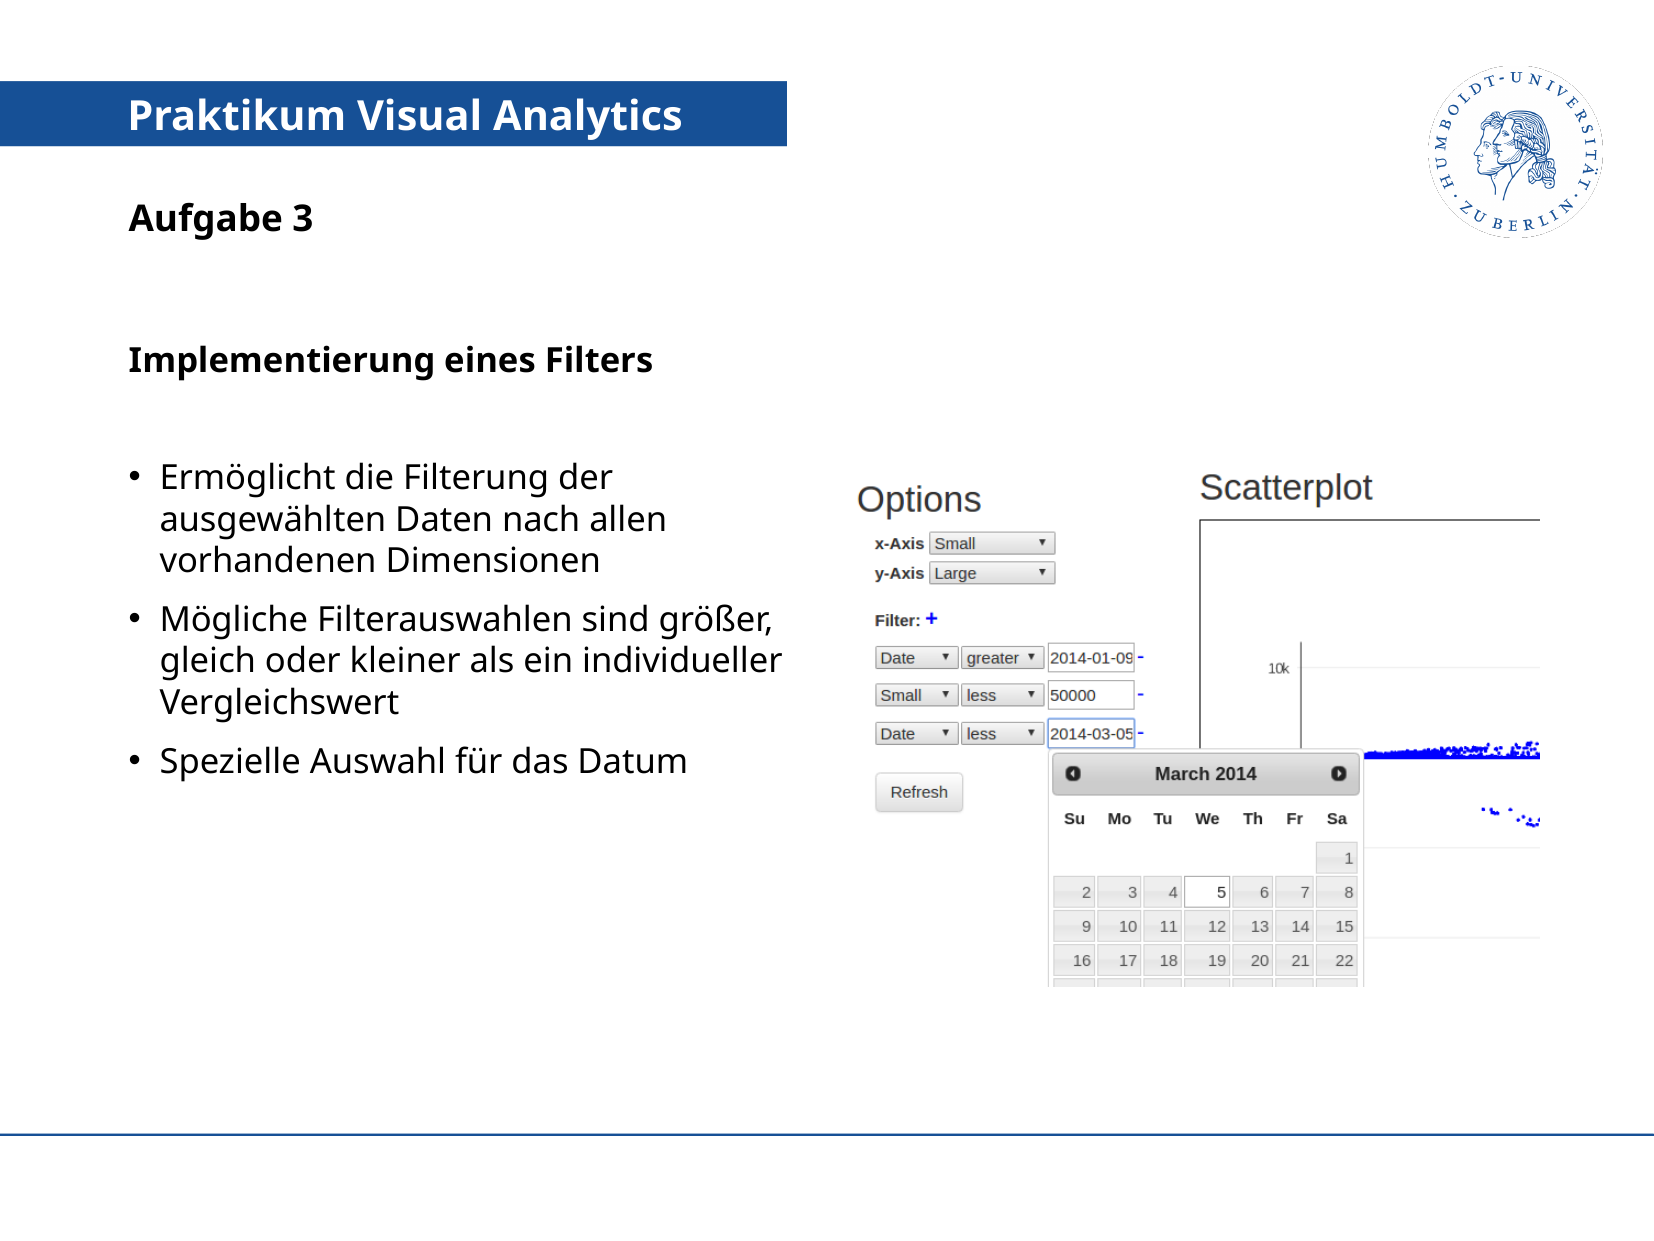

# Aufgabe 3
Implementierung eines Filters
Ermöglicht die Filterung der ausgewählten Daten nach allen vorhandenen Dimensionen
Mögliche Filterauswahlen sind größer, gleich oder kleiner als ein individueller Vergleichswert
Spezielle Auswahl für das Datum